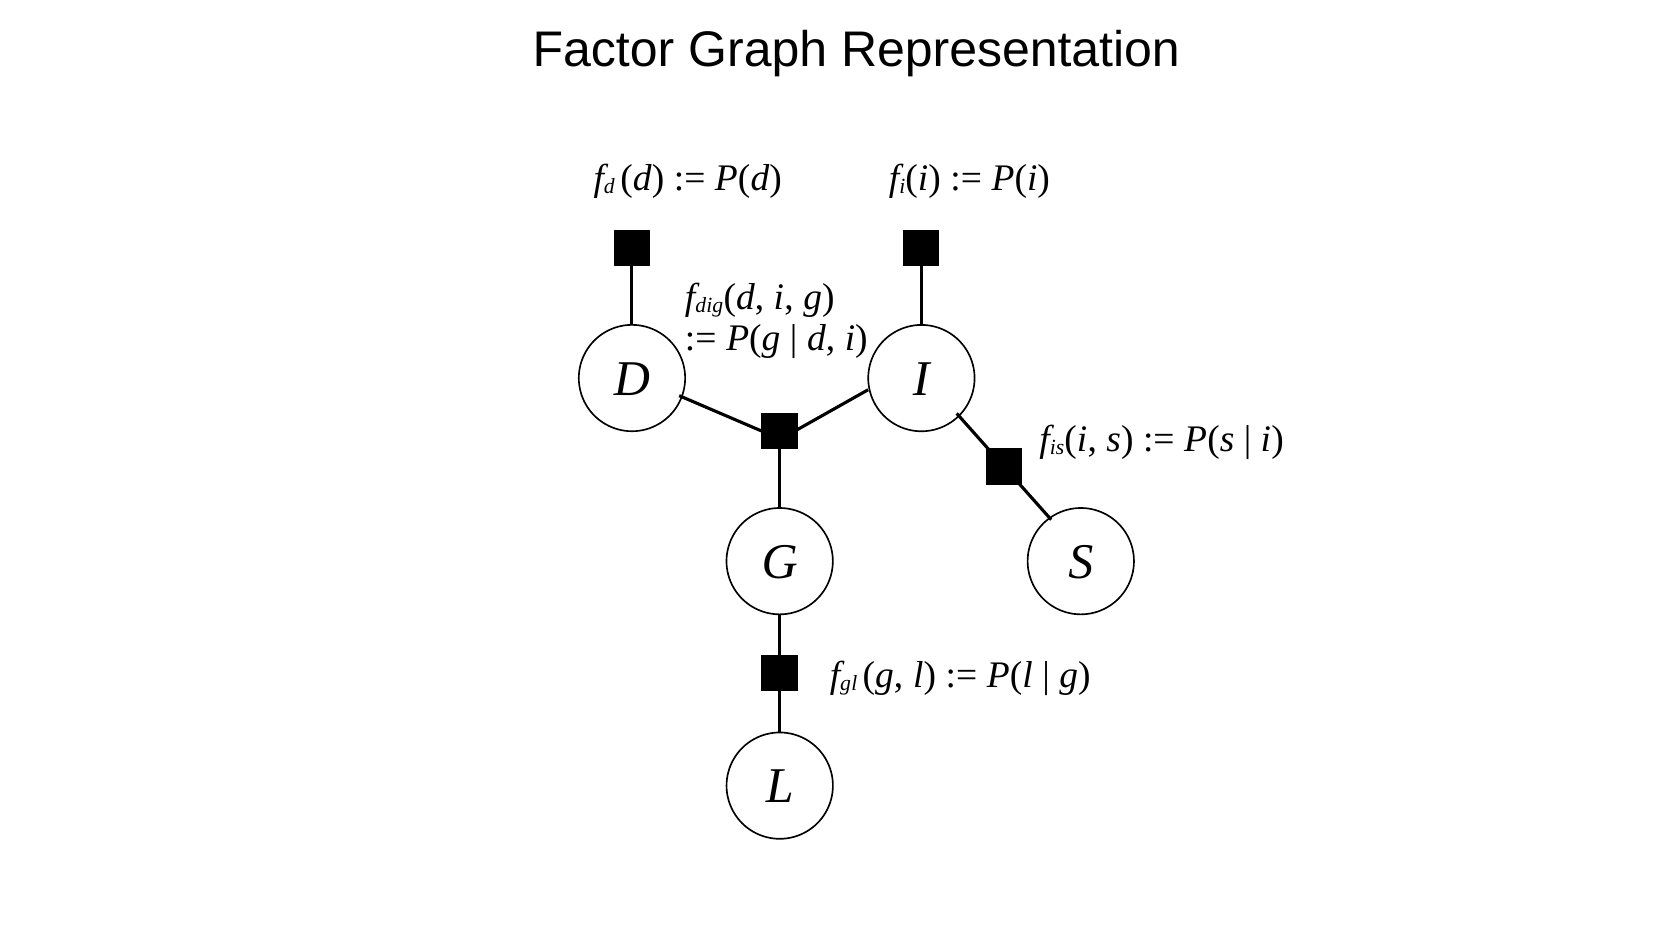

# Factor Graph Representation
fd (d) := P(d)
fi(i) := P(i)
fdig(d, i, g)
:= P(g | d, i)
D
I
fis(i, s) := P(s | i)
G
S
fgl (g, l) := P(l | g)
L